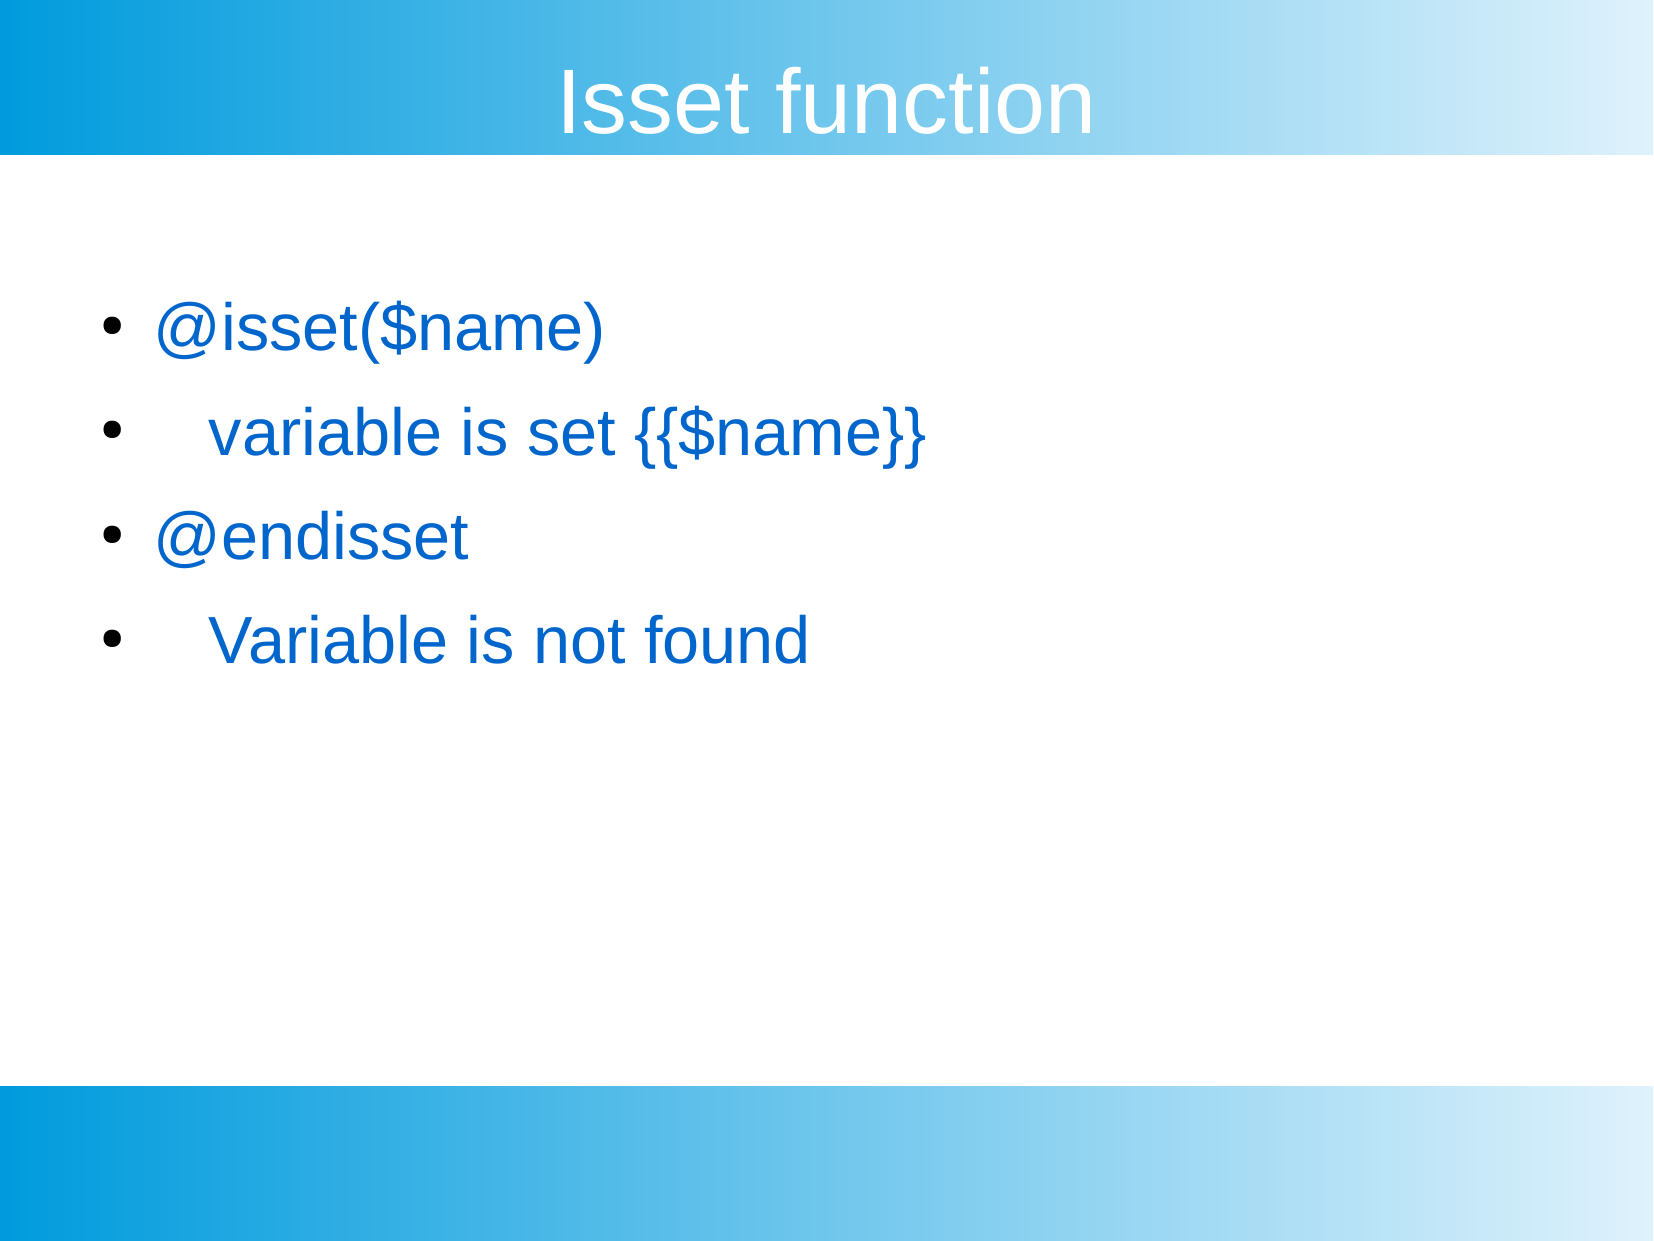

# Isset function
@isset($name)
 variable is set {{$name}}
@endisset
 Variable is not found